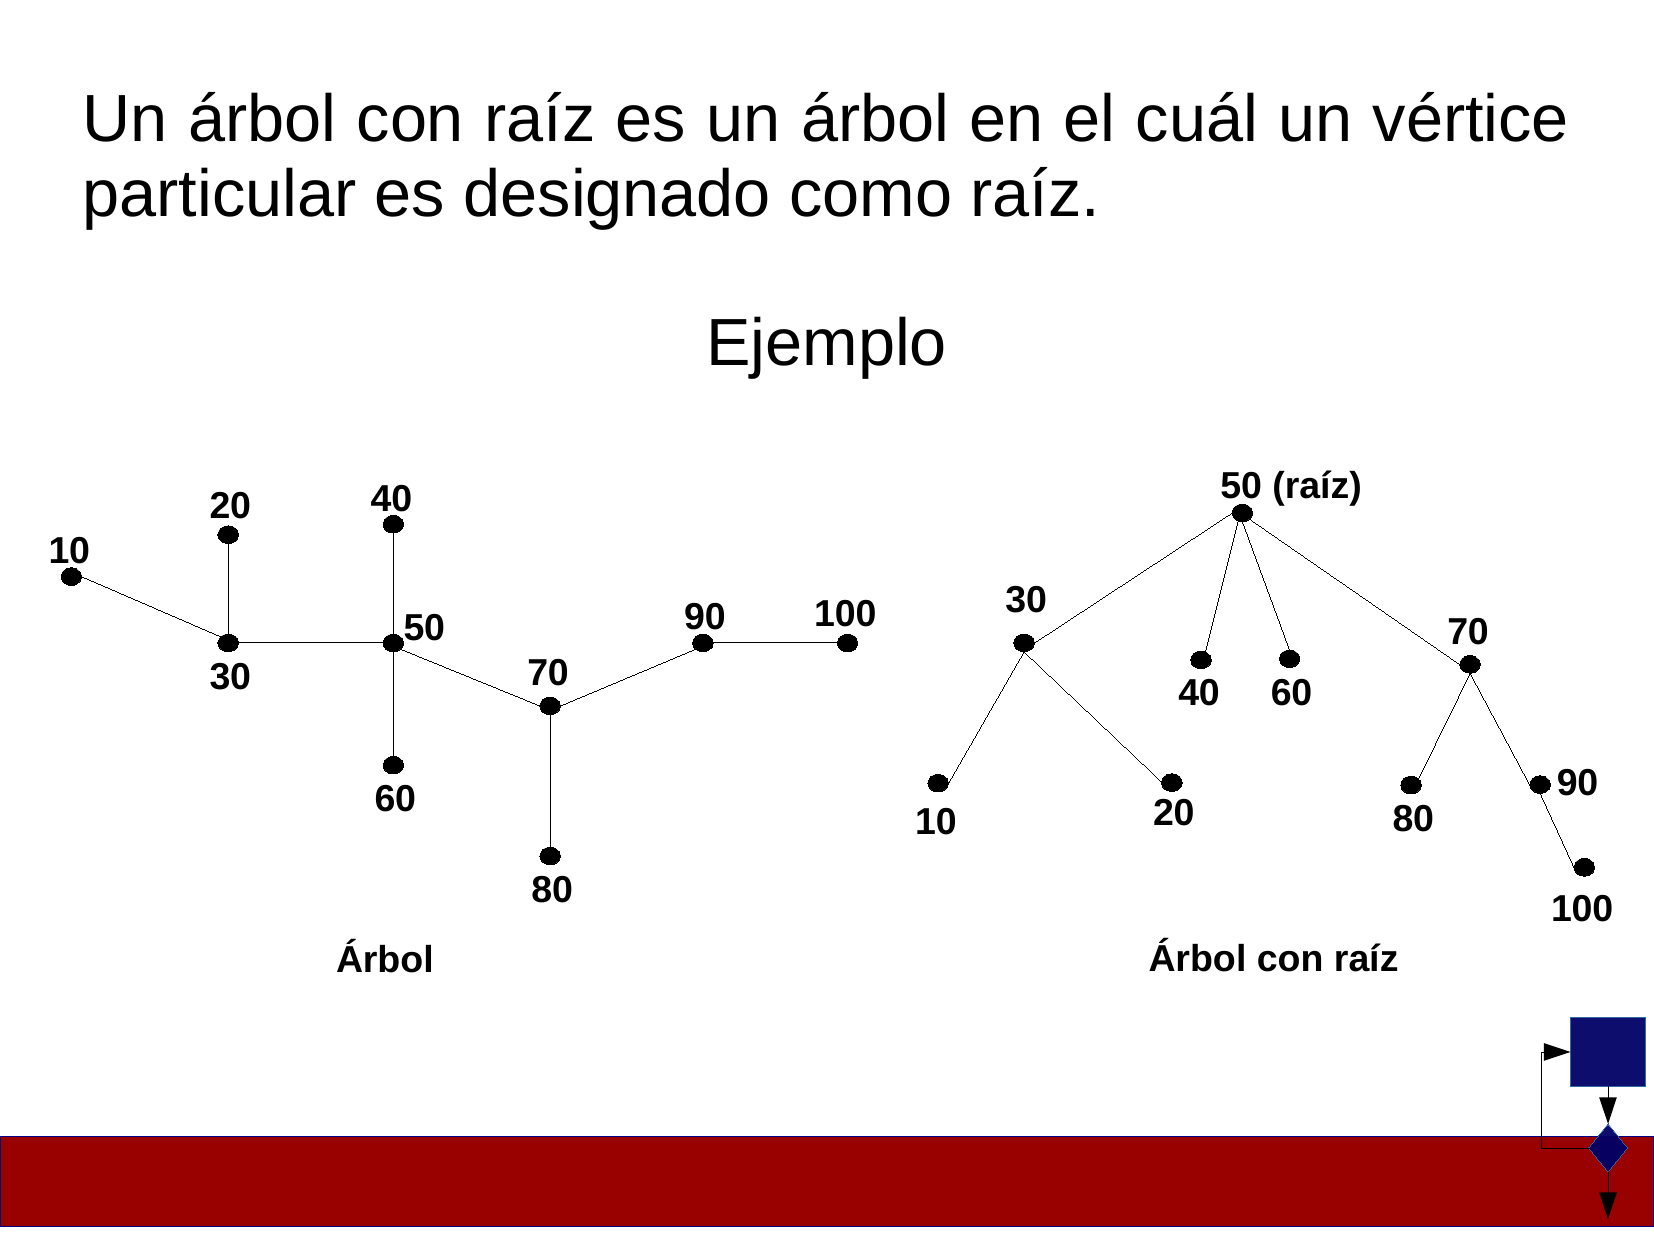

# Un árbol con raíz es un árbol en el cuál un vértice particular es designado como raíz.
Ejemplo
50 (raíz)
30
70
60
40
90
20
80
10
100
Árbol con raíz
40
20
10
100
90
50
70
30
60
80
Árbol